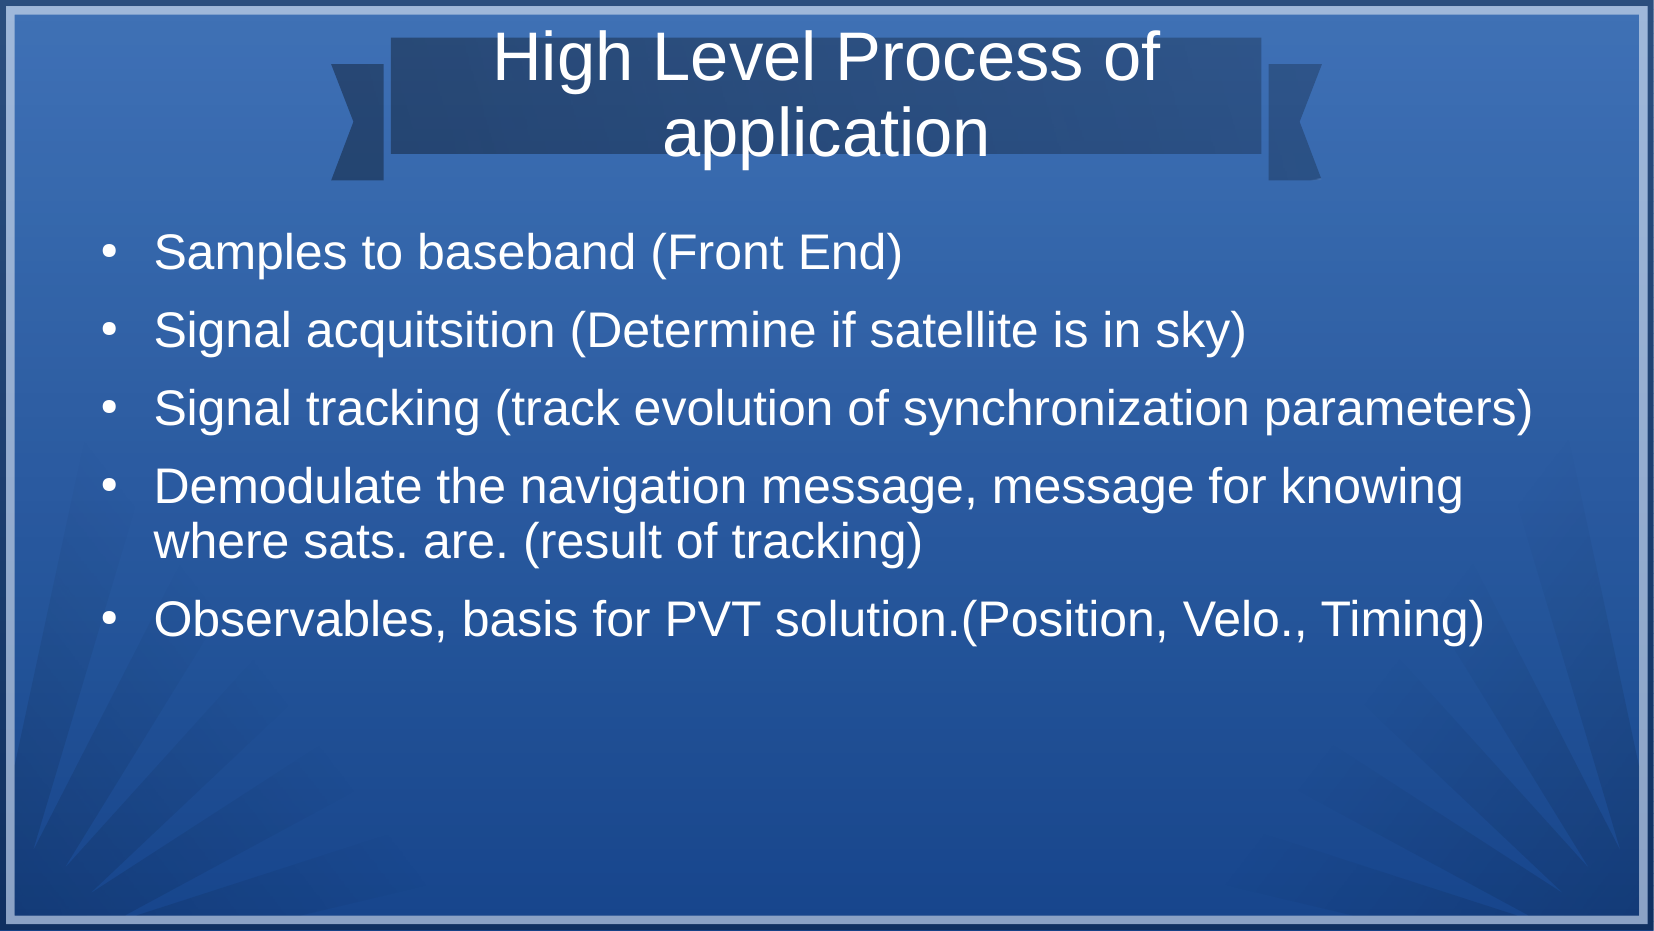

# High Level Process of application
Samples to baseband (Front End)
Signal acquitsition (Determine if satellite is in sky)
Signal tracking (track evolution of synchronization parameters)
Demodulate the navigation message, message for knowing where sats. are. (result of tracking)
Observables, basis for PVT solution.(Position, Velo., Timing)